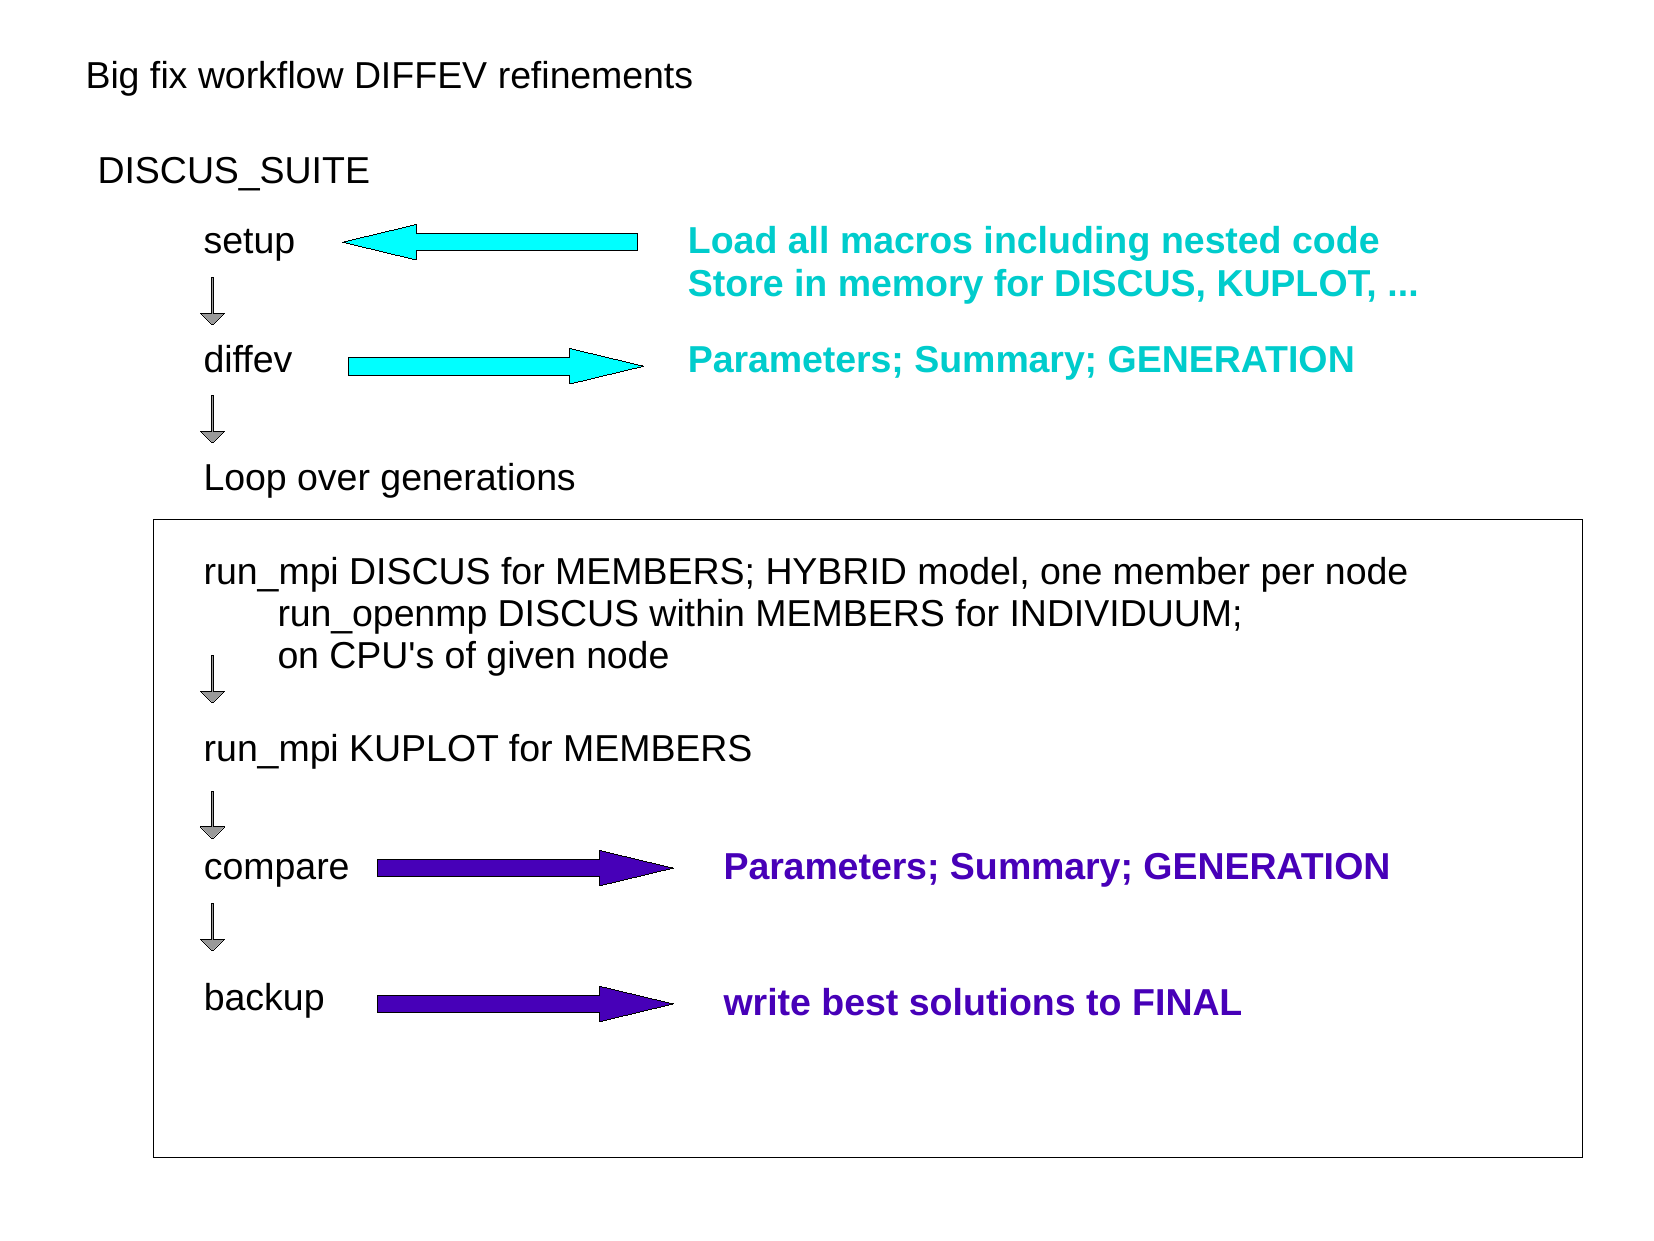

Big fix workflow DIFFEV refinements
DISCUS_SUITE
setup
Load all macros including nested code
Store in memory for DISCUS, KUPLOT, ...
diffev
Parameters; Summary; GENERATION
Loop over generations
run_mpi DISCUS for MEMBERS; HYBRID model, one member per node
	run_openmp DISCUS within MEMBERS for INDIVIDUUM;
	on CPU's of given node
run_mpi KUPLOT for MEMBERS
compare
Parameters; Summary; GENERATION
backup
write best solutions to FINAL